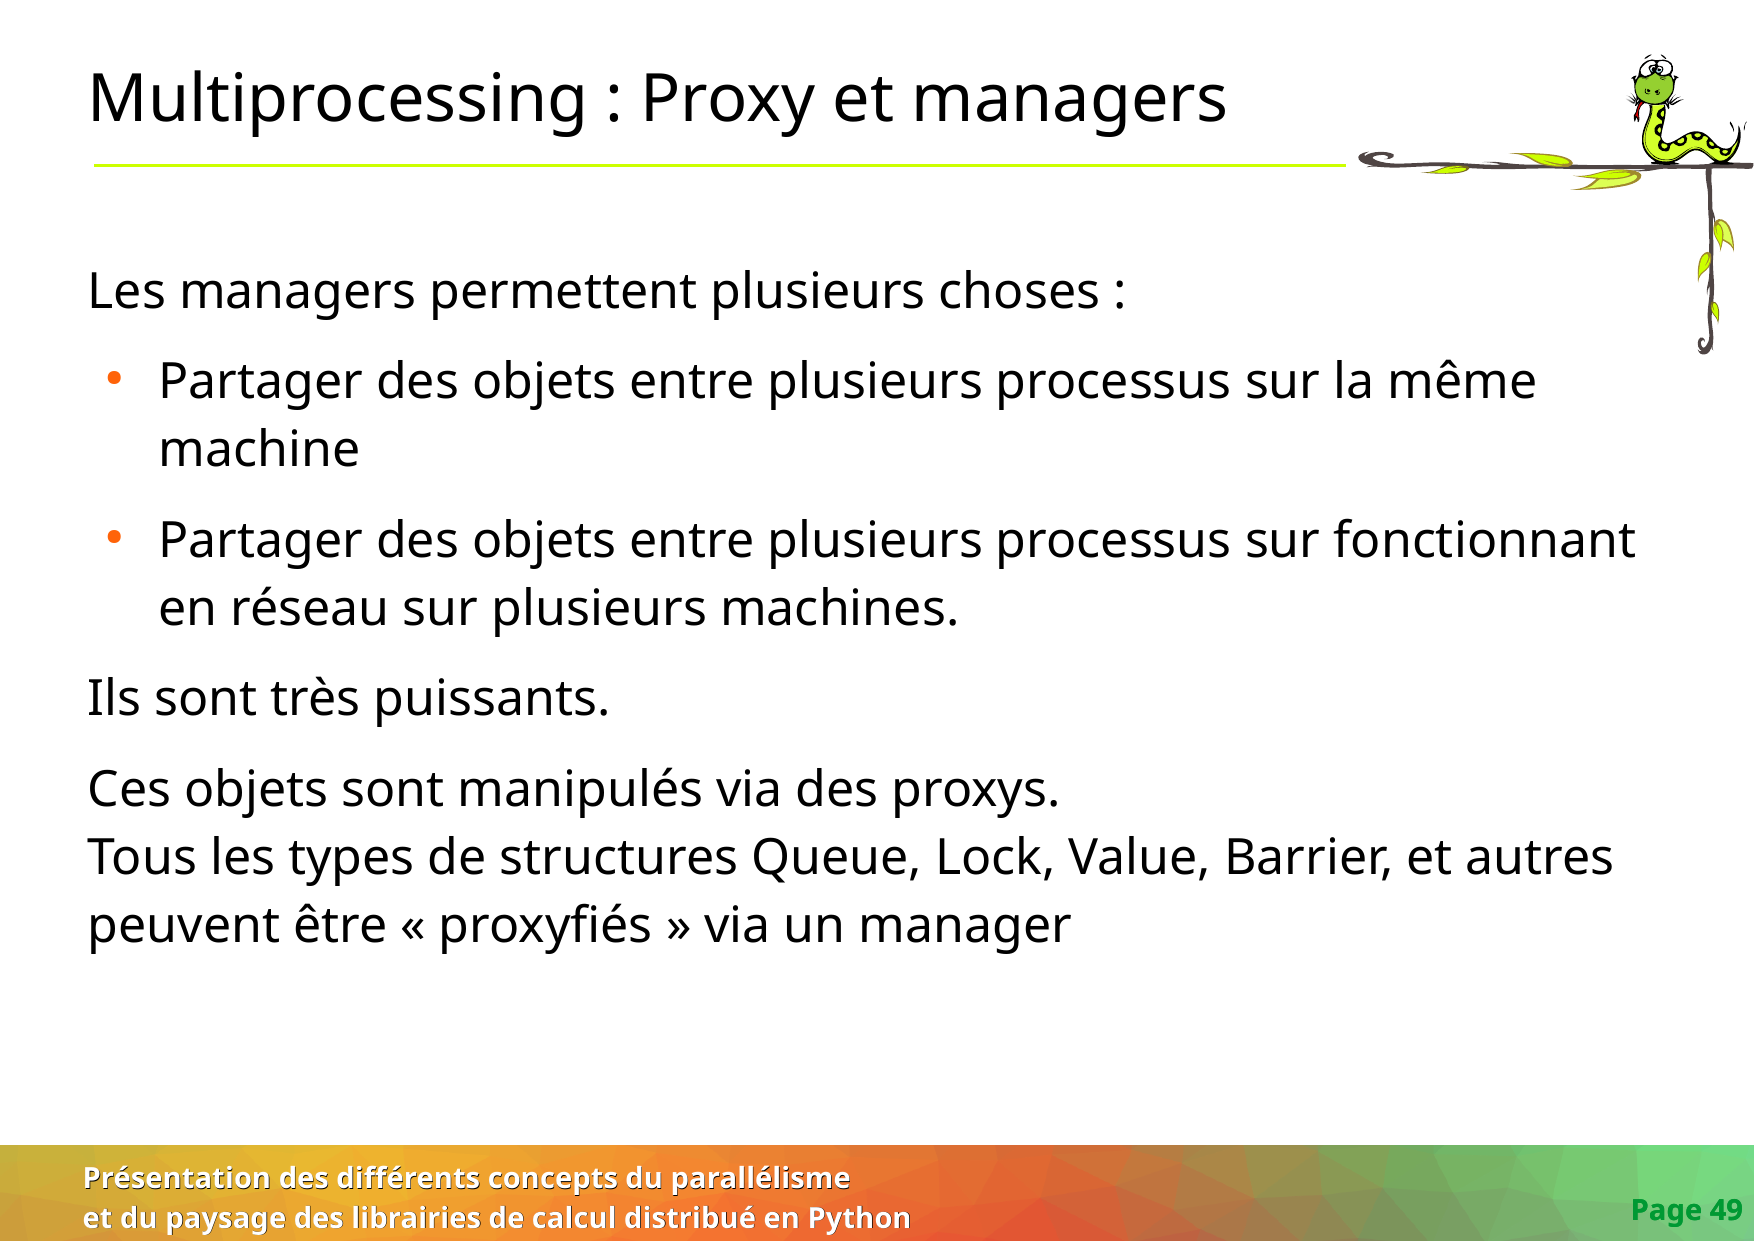

# Multiprocessing : Proxy et managers
Les managers permettent plusieurs choses :
Partager des objets entre plusieurs processus sur la même machine
Partager des objets entre plusieurs processus sur fonctionnant en réseau sur plusieurs machines.
Ils sont très puissants.
Ces objets sont manipulés via des proxys.
Tous les types de structures Queue, Lock, Value, Barrier, et autres peuvent être « proxyfiés » via un manager
49